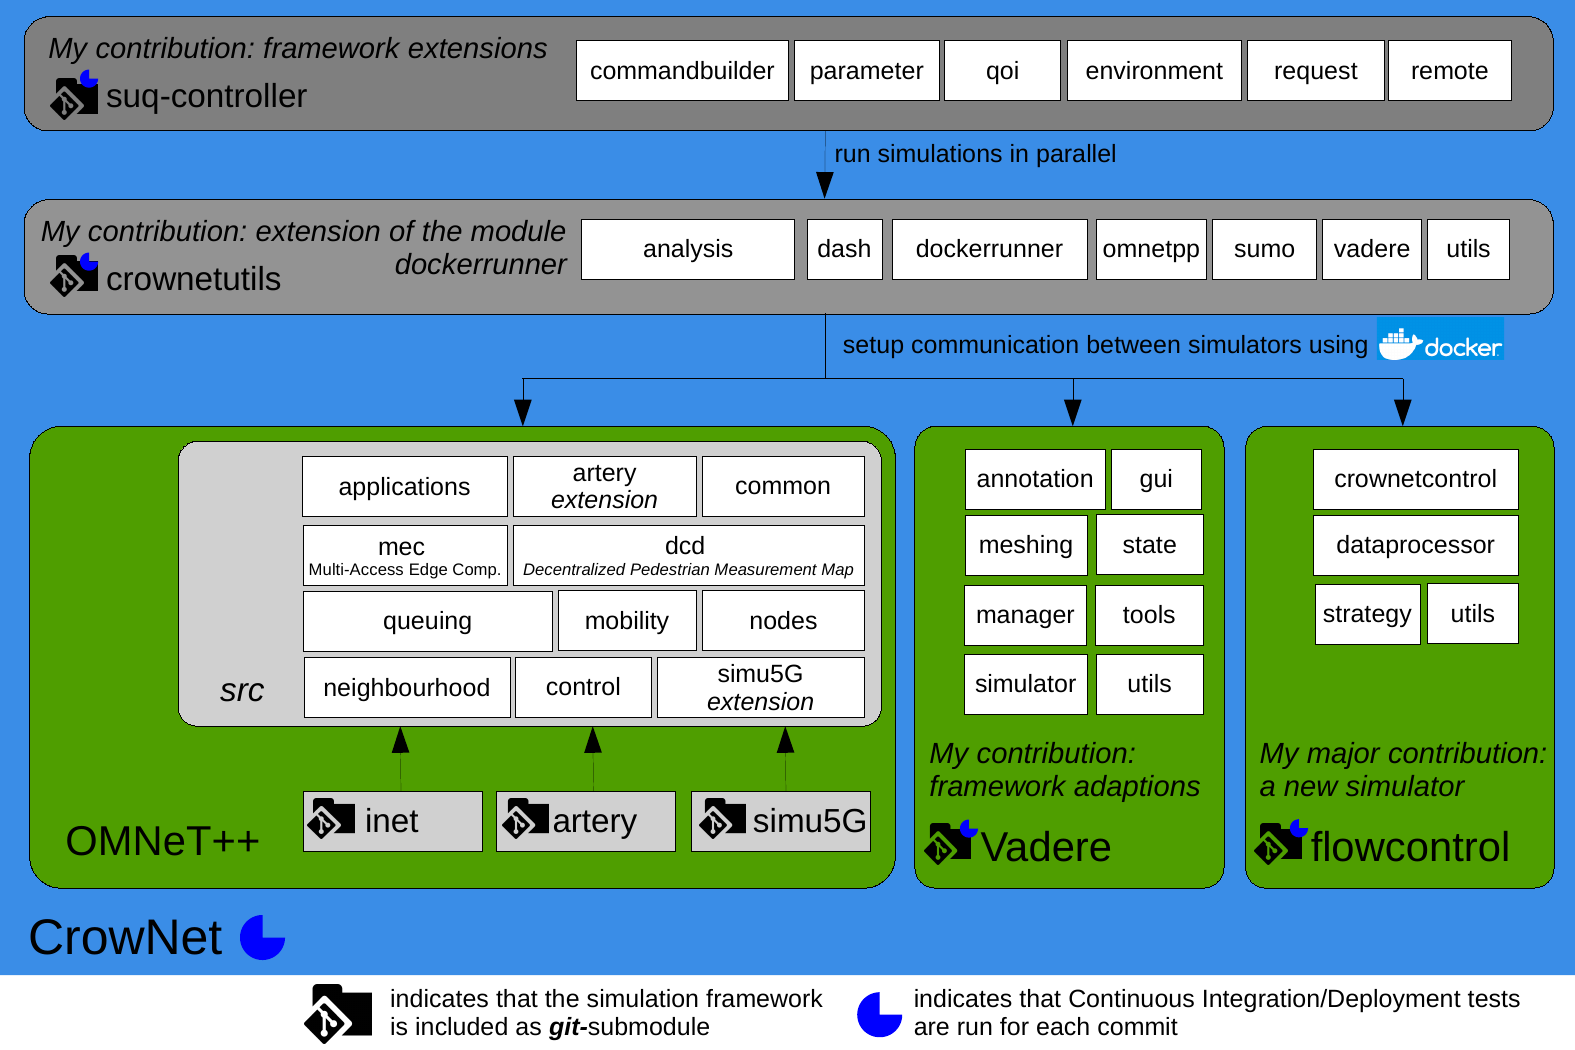

My contribution: framework extensions
commandbuilder
parameter
qoi
environment
request
remote
suq-controller
run simulations in parallel
My contribution: extension of the module
dockerrunner
analysis
dash
dockerrunner
omnetpp
sumo
vadere
utils
crownetutils
setup communication between simulators using
annotation
gui
crownetcontrol
common
applications
artery
extension
state
meshing
dataprocessor
mec
Multi-Access Edge Comp.
dcd
Decentralized Pedestrian Measurement Map
utils
strategy
manager
tools
mobility
nodes
queuing
simulator
utils
control
neighbourhood
simu5G
extension
src
My contribution: framework adaptions
My major contribution:
a new simulator
 inet
 artery
 simu5G
OMNeT++
Vadere
flowcontrol
CrowNet
indicates that the simulation framework is included as git-submodule
indicates that Continuous Integration/Deployment tests are run for each commit